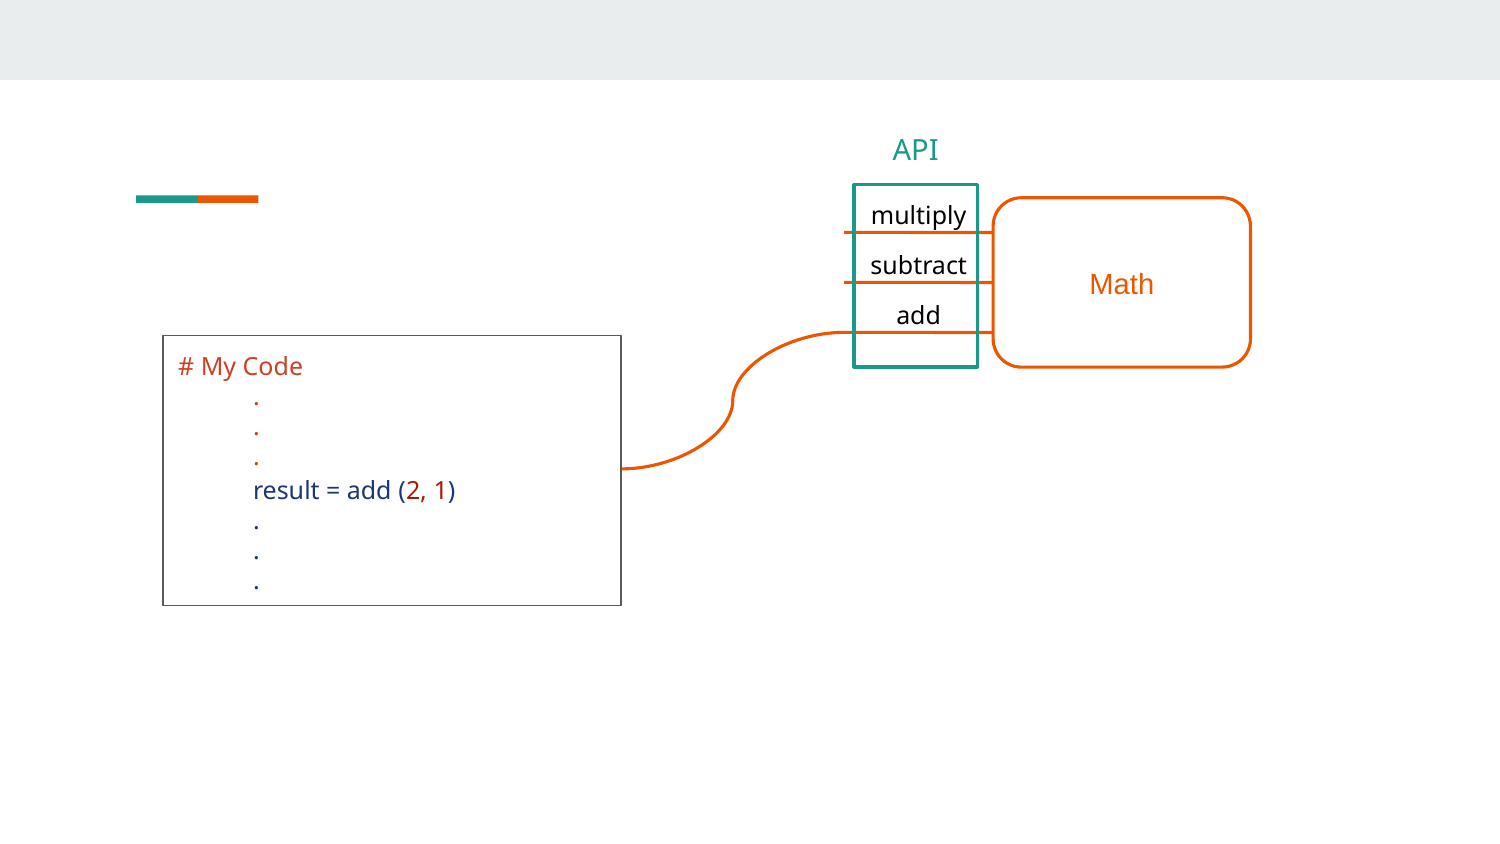

API
multiply
Math
subtract
add
# My Code
.
.
.
result = add (2, 1)
.
.
.